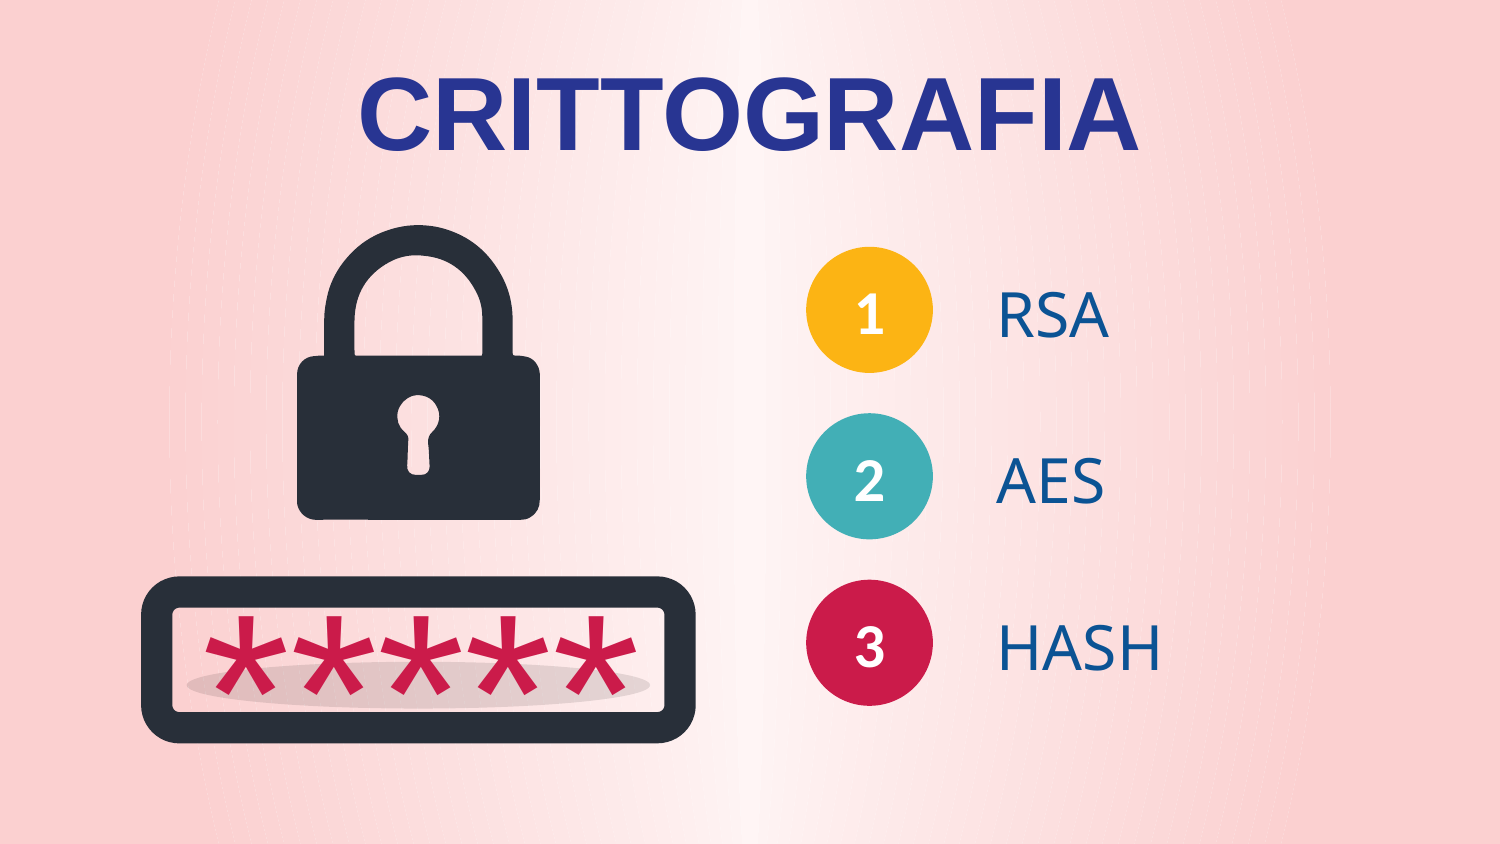

CRITTOGRAFIA
1
RSA
2
AES
*****
3
HASH